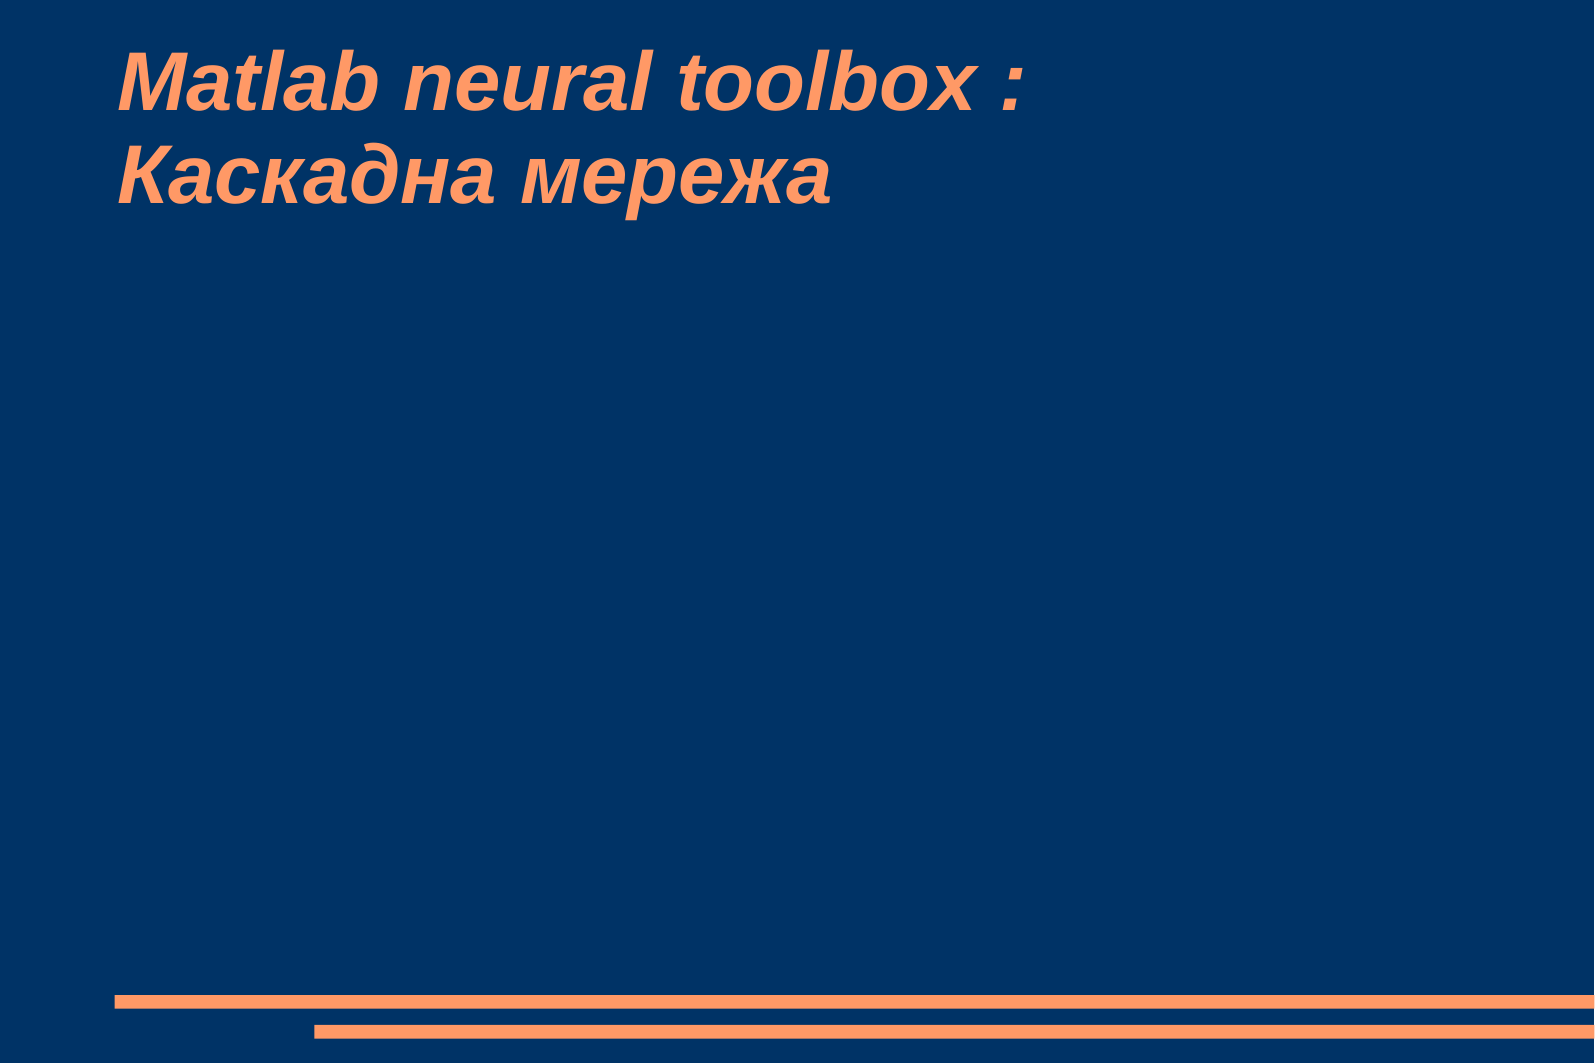

# Matlab neural toolbox : Каскадна мережа